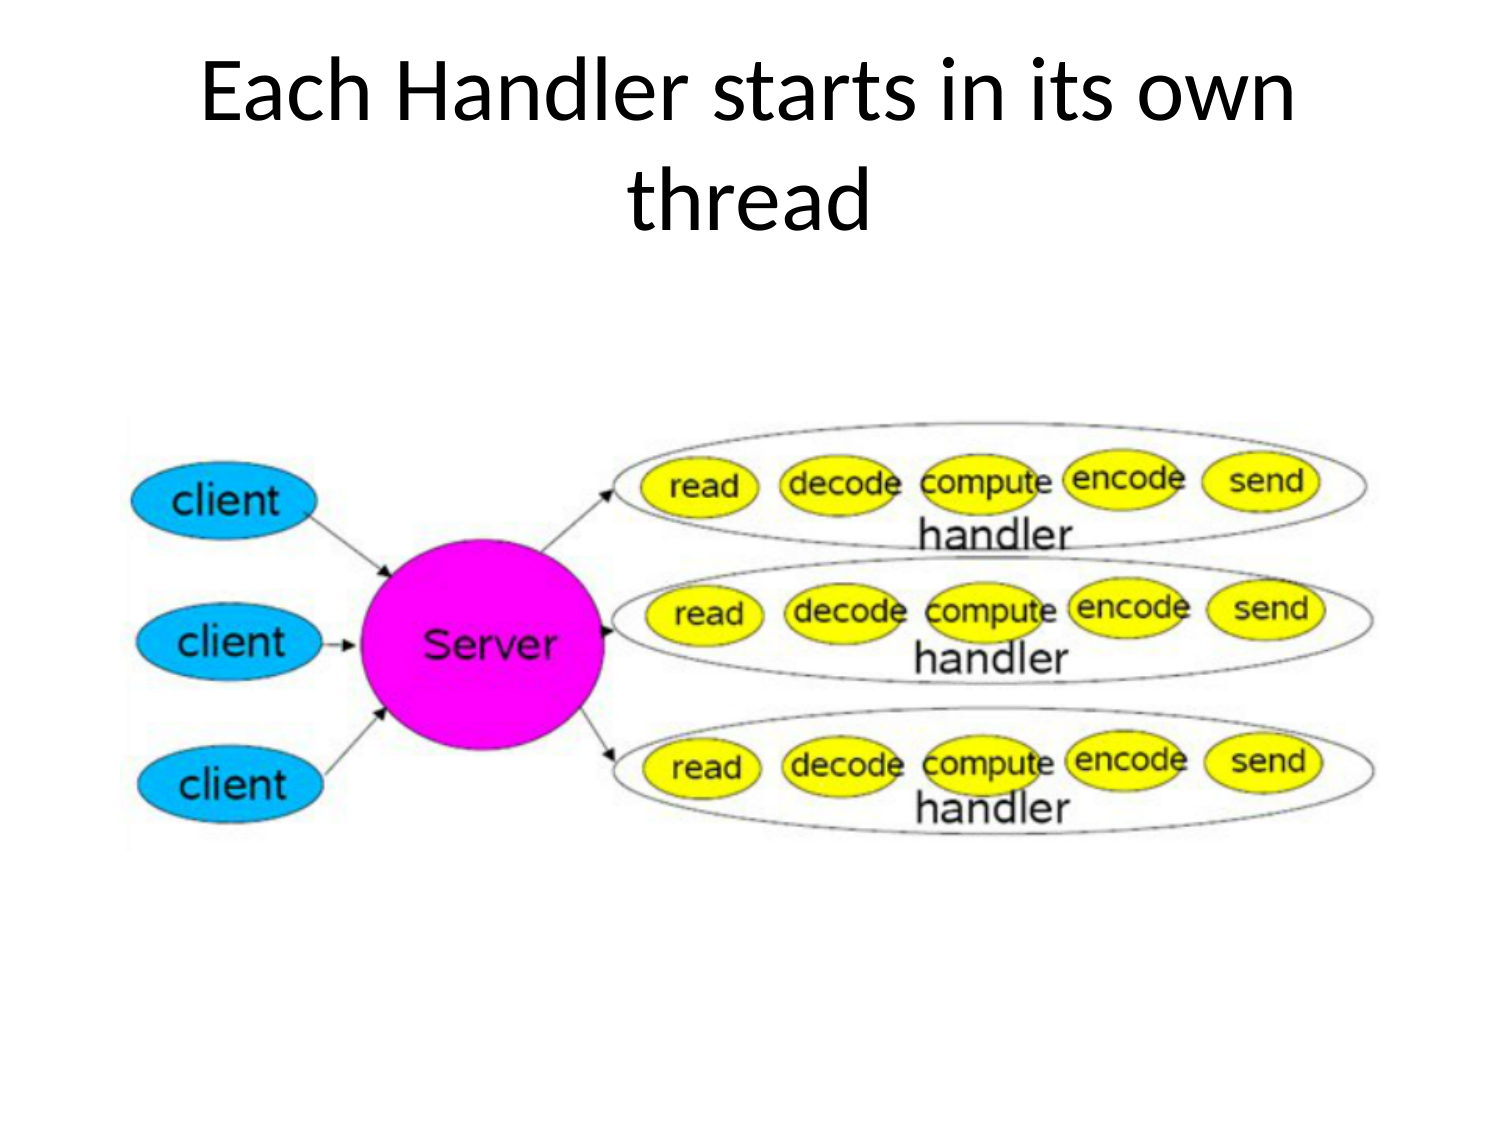

Each Handler starts in its own thread